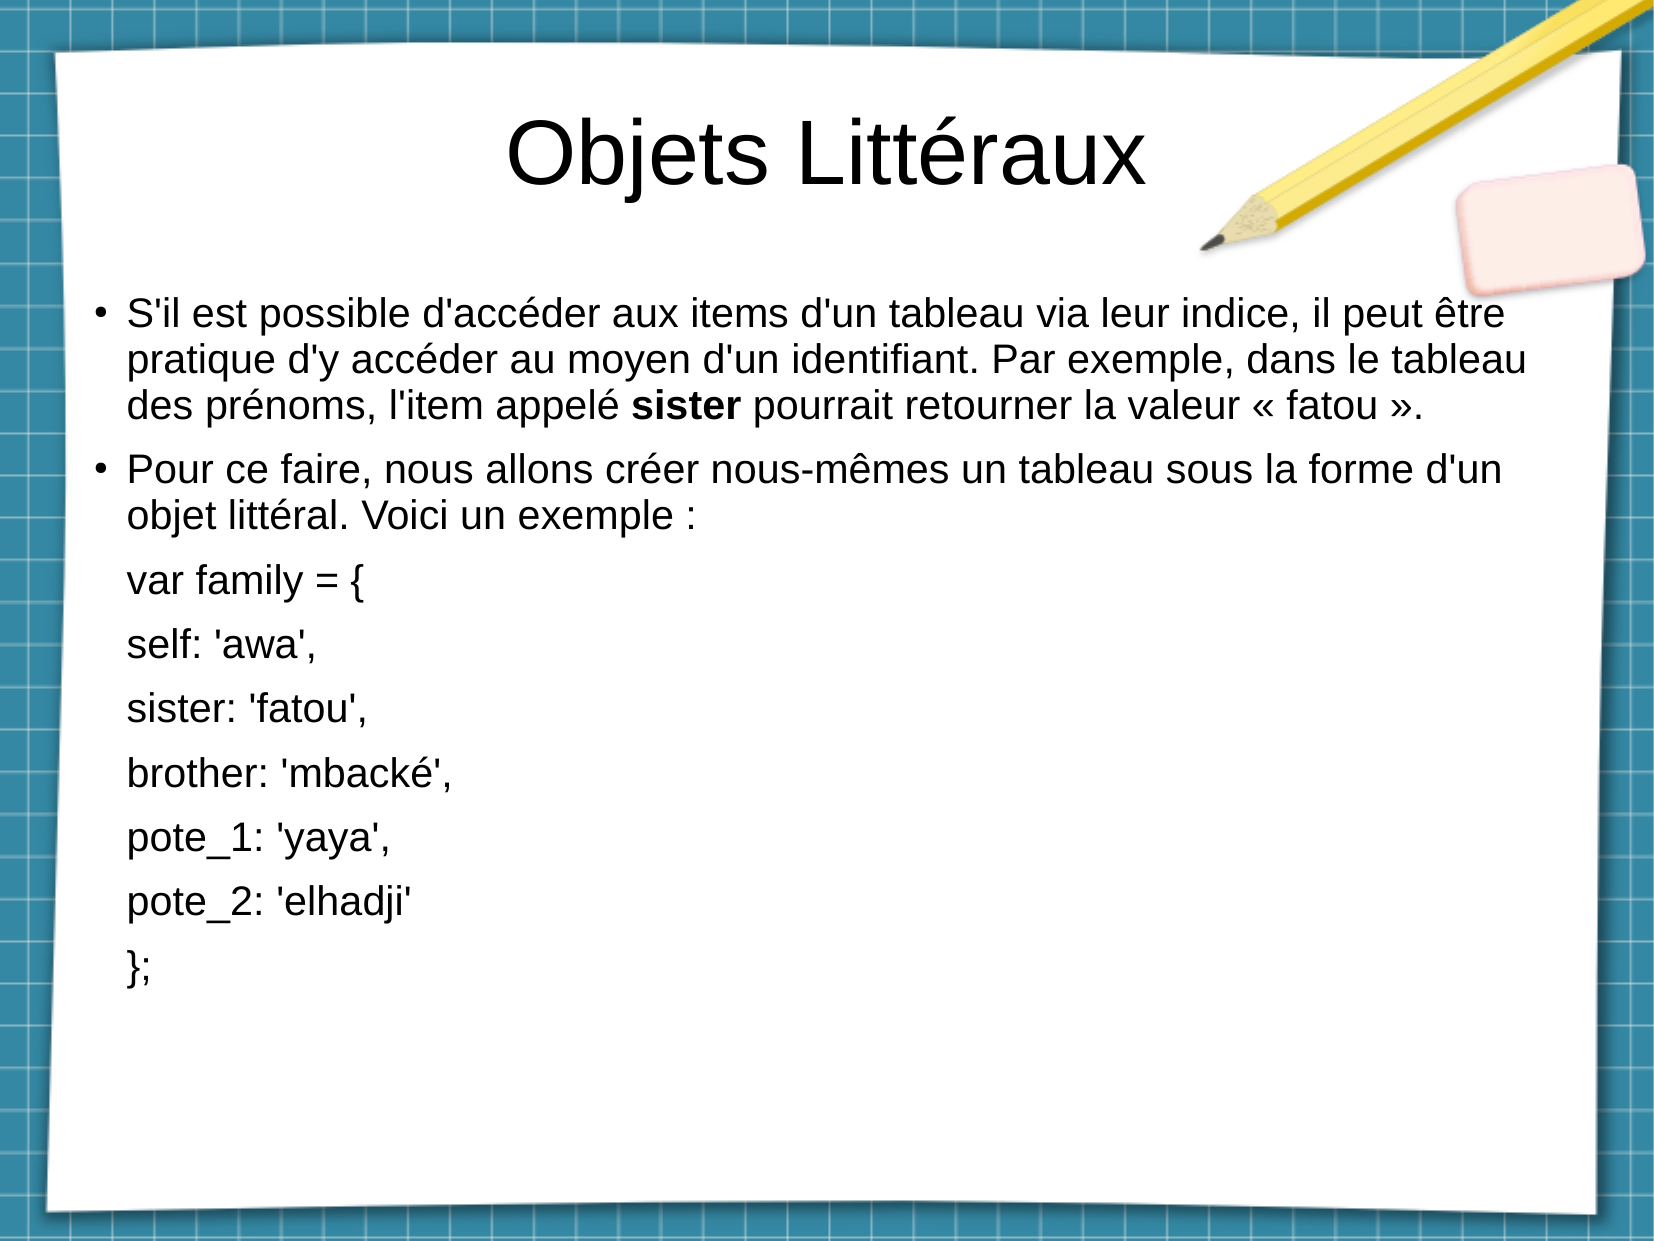

# Objets Littéraux
S'il est possible d'accéder aux items d'un tableau via leur indice, il peut être pratique d'y accéder au moyen d'un identifiant. Par exemple, dans le tableau des prénoms, l'item appelé sister pourrait retourner la valeur « fatou ».
Pour ce faire, nous allons créer nous-mêmes un tableau sous la forme d'un objet littéral. Voici un exemple :
var family = {
self: 'awa',
sister: 'fatou',
brother: 'mbacké',
pote_1: 'yaya',
pote_2: 'elhadji'
};